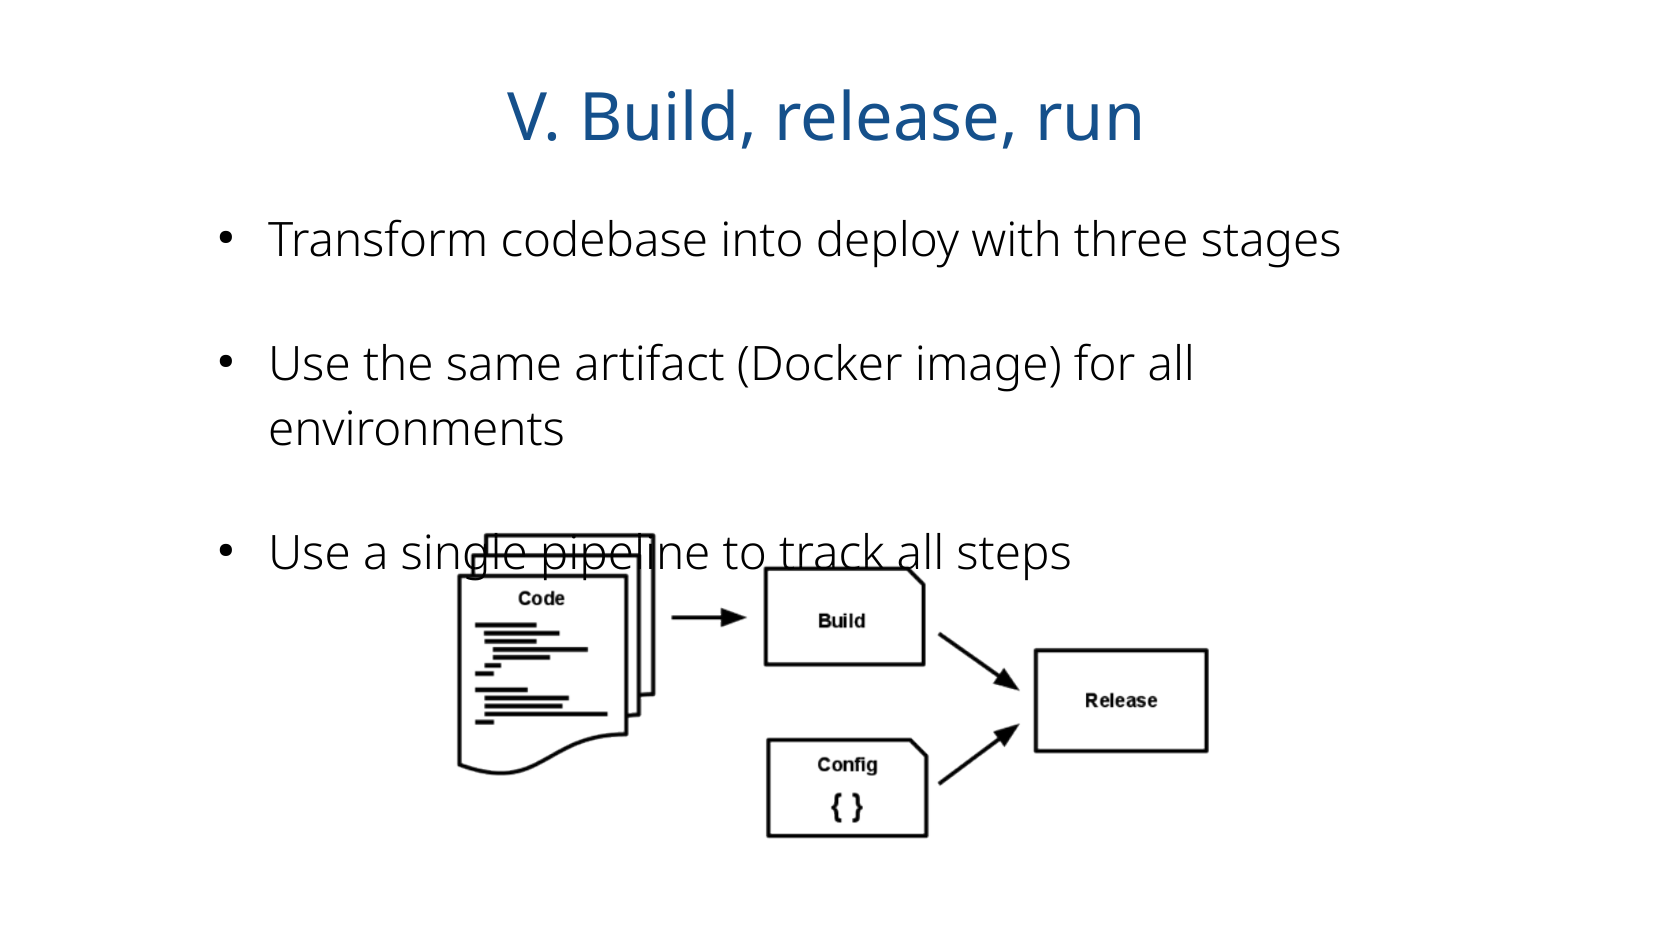

# V. Build, release, run
Transform codebase into deploy with three stages
Use the same artifact (Docker image) for all environments
Use a single pipeline to track all steps